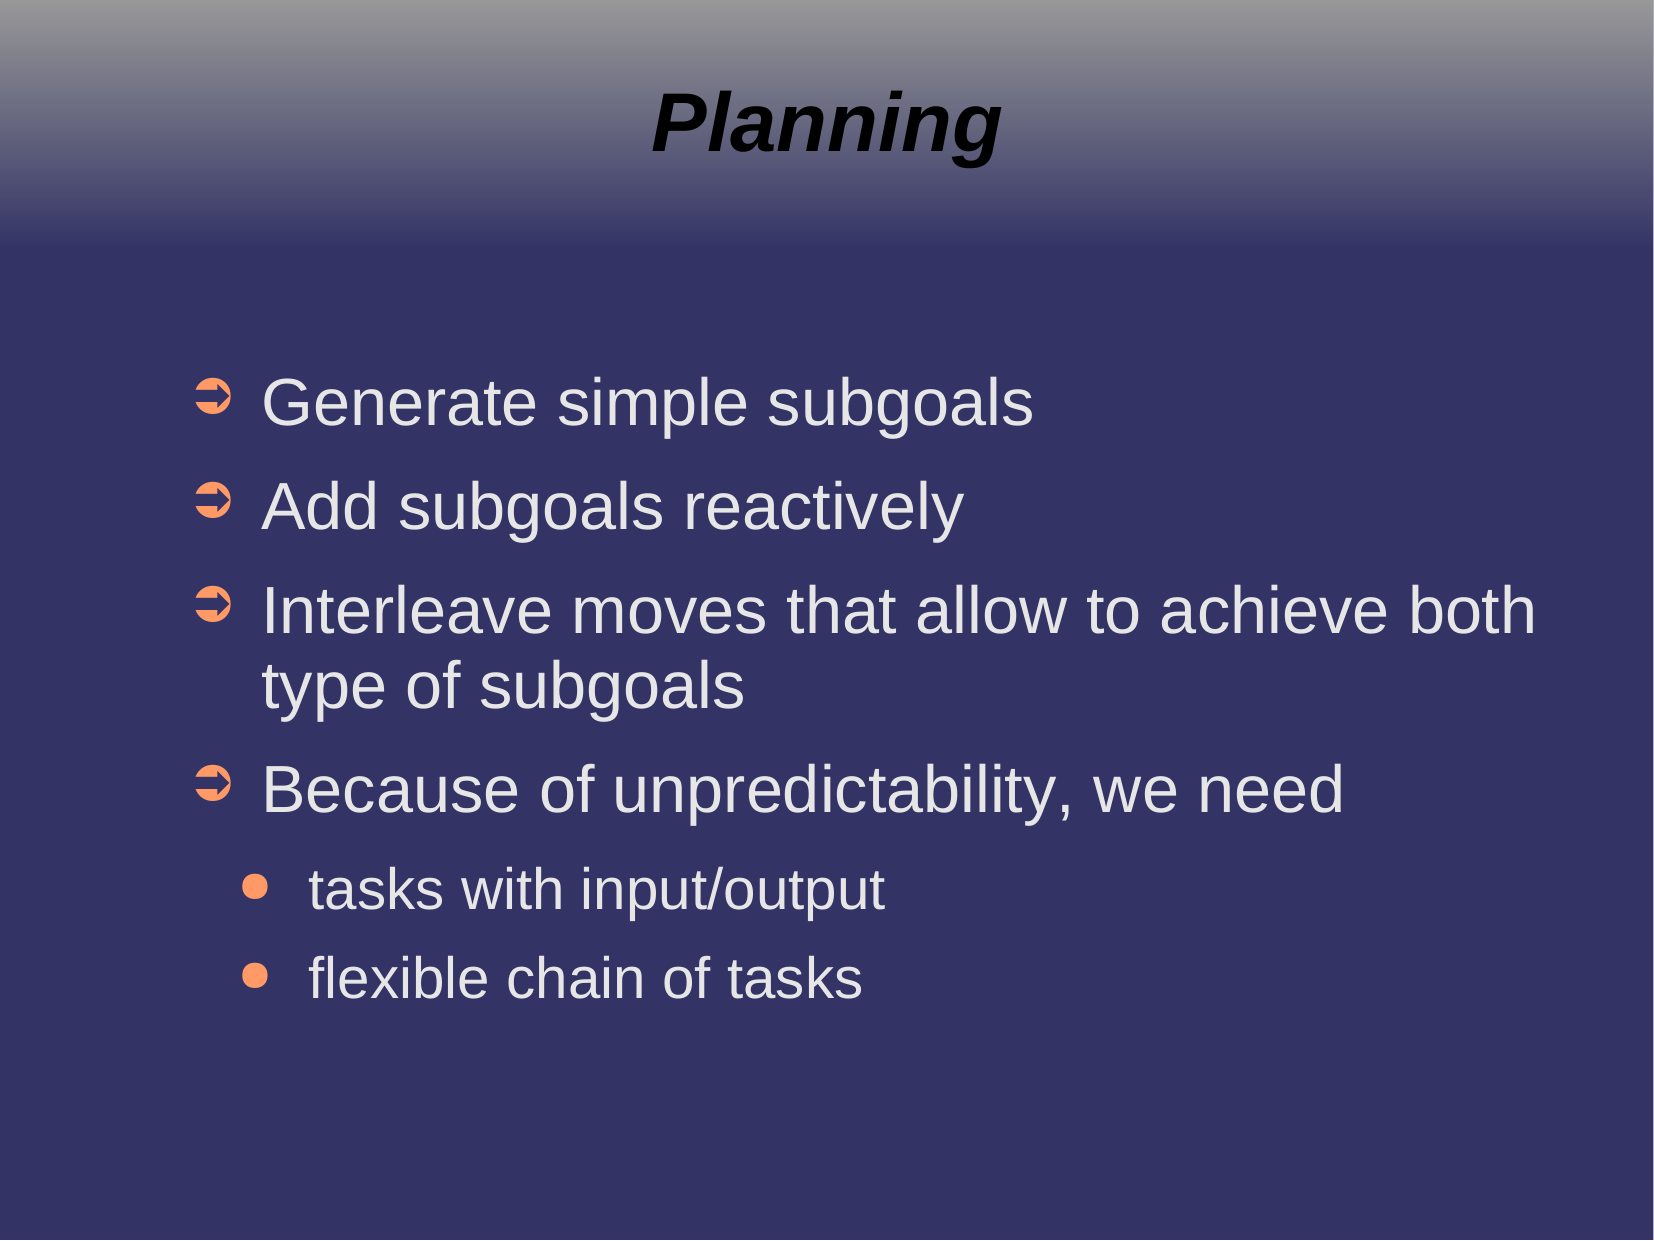

# Planning
Generate simple subgoals
Add subgoals reactively
Interleave moves that allow to achieve both type of subgoals
Because of unpredictability, we need
tasks with input/output
flexible chain of tasks